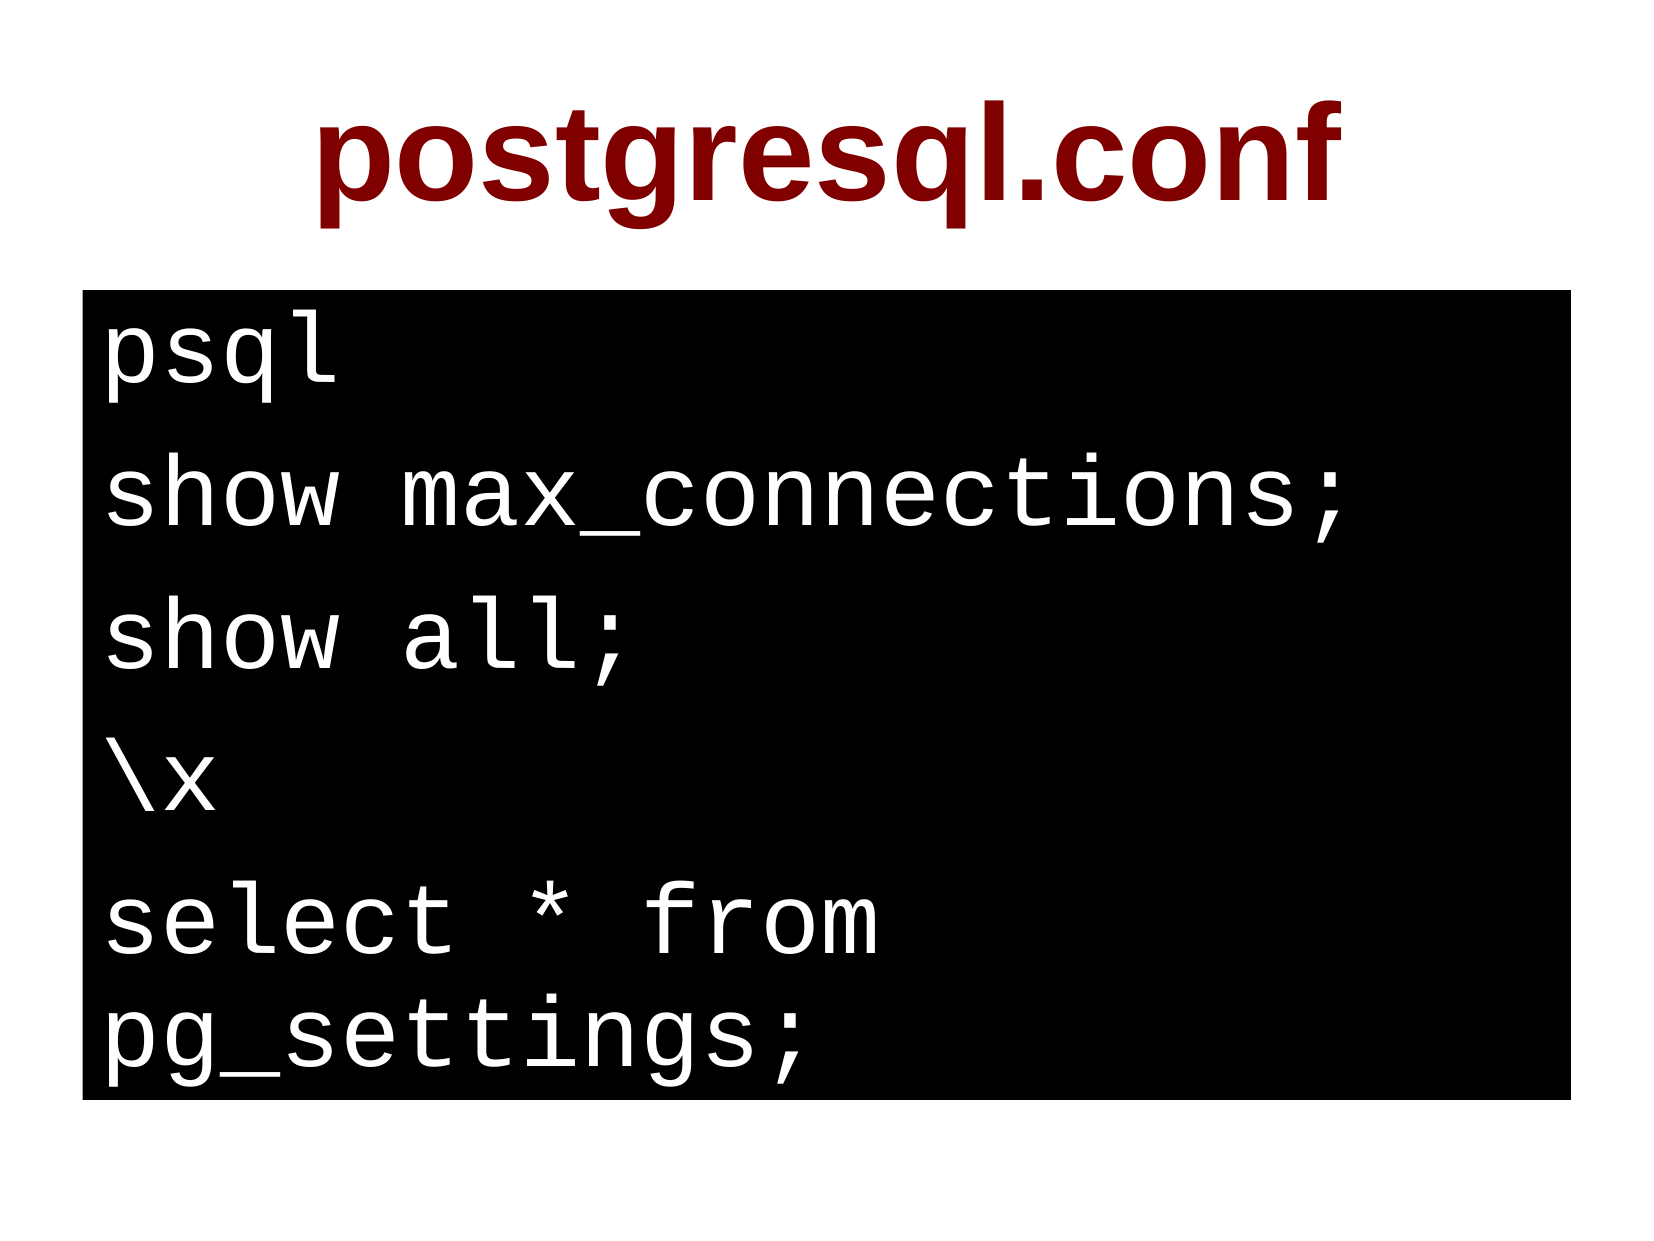

# postgresql.conf
psql
show max_connections;
show all;
\x
select * from pg_settings;